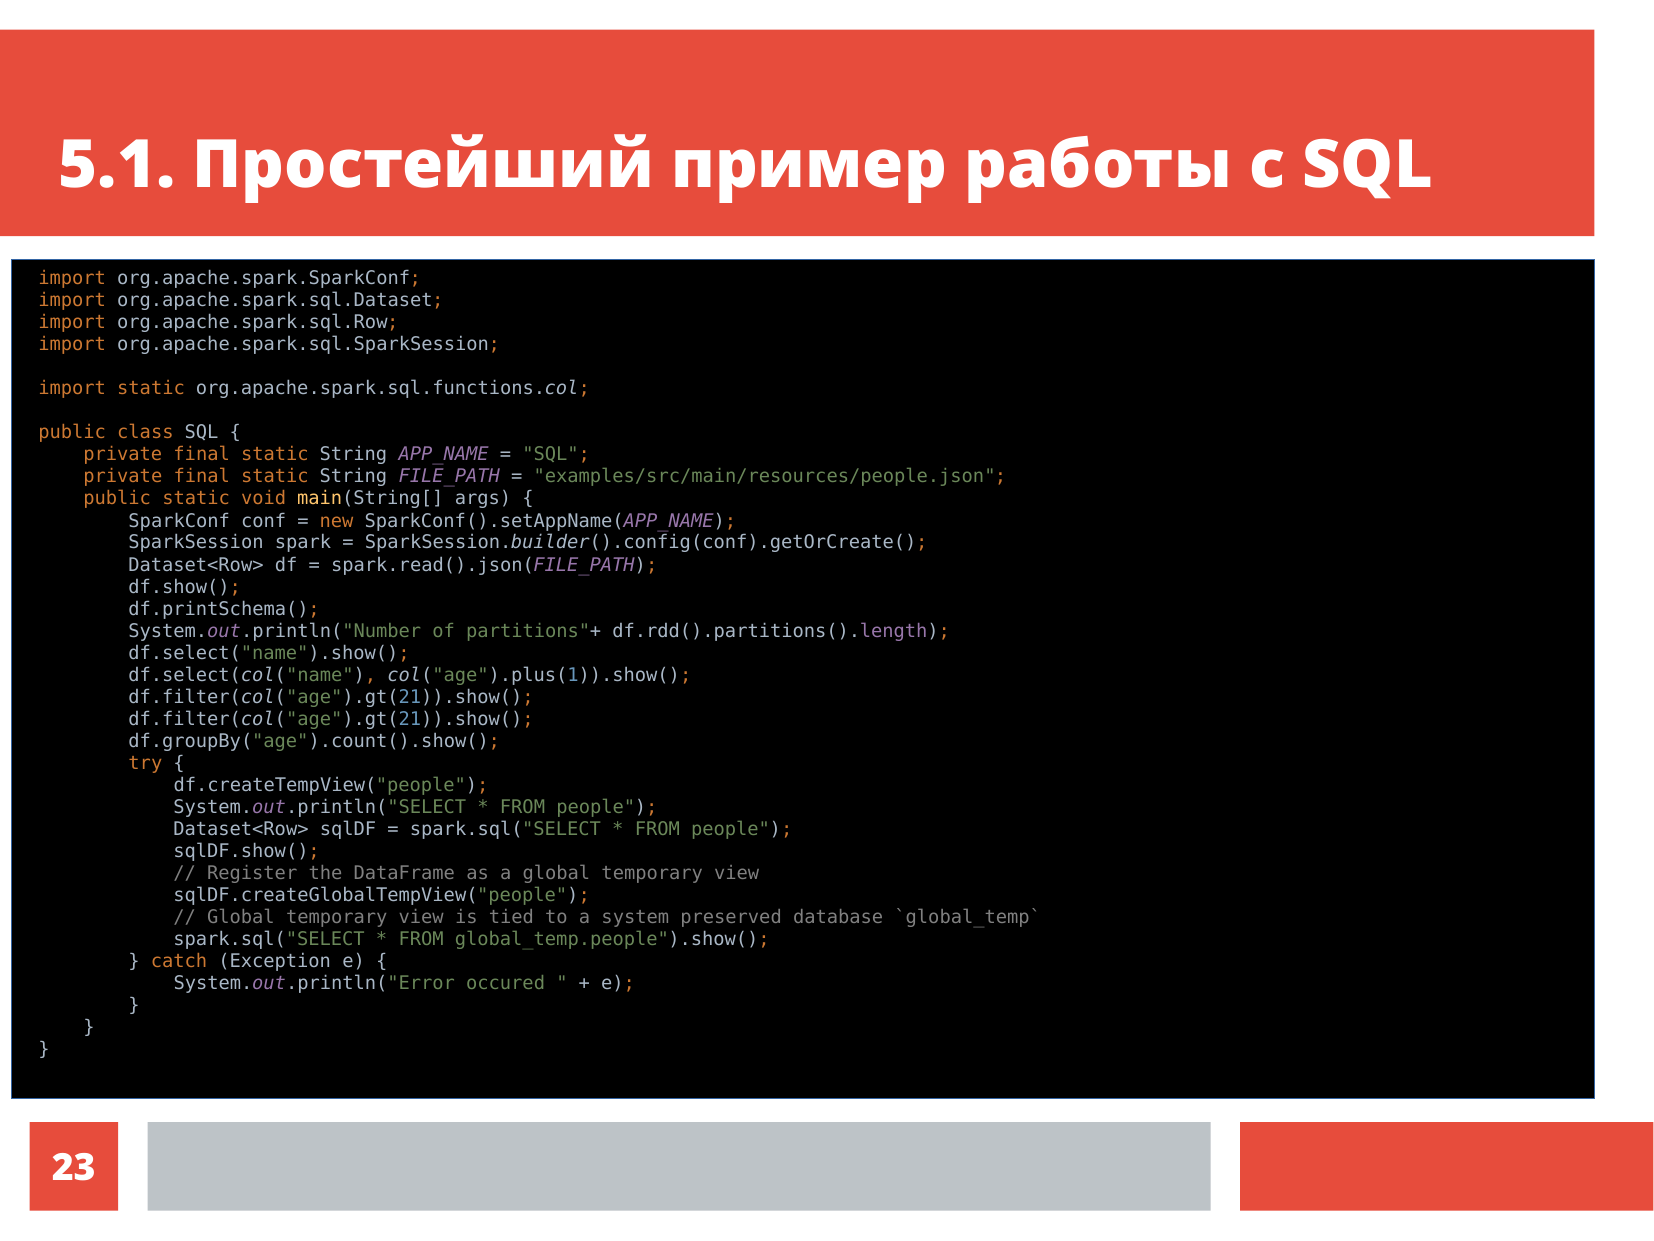

# 5.1. Простейший пример работы с SQL
import org.apache.spark.SparkConf;
import org.apache.spark.sql.Dataset;
import org.apache.spark.sql.Row;
import org.apache.spark.sql.SparkSession;
import static org.apache.spark.sql.functions.col;
public class SQL {
 private final static String APP_NAME = "SQL";
 private final static String FILE_PATH = "examples/src/main/resources/people.json";
 public static void main(String[] args) {
 SparkConf conf = new SparkConf().setAppName(APP_NAME);
 SparkSession spark = SparkSession.builder().config(conf).getOrCreate();
 Dataset<Row> df = spark.read().json(FILE_PATH);
 df.show();
 df.printSchema();
 System.out.println("Number of partitions"+ df.rdd().partitions().length);
 df.select("name").show();
 df.select(col("name"), col("age").plus(1)).show();
 df.filter(col("age").gt(21)).show();
 df.filter(col("age").gt(21)).show();
 df.groupBy("age").count().show();
 try {
 df.createTempView("people");
 System.out.println("SELECT * FROM people");
 Dataset<Row> sqlDF = spark.sql("SELECT * FROM people");
 sqlDF.show();
 // Register the DataFrame as a global temporary view
 sqlDF.createGlobalTempView("people");
 // Global temporary view is tied to a system preserved database `global_temp`
 spark.sql("SELECT * FROM global_temp.people").show();
 } catch (Exception e) {
 System.out.println("Error occured " + e);
 }
 }
}
23